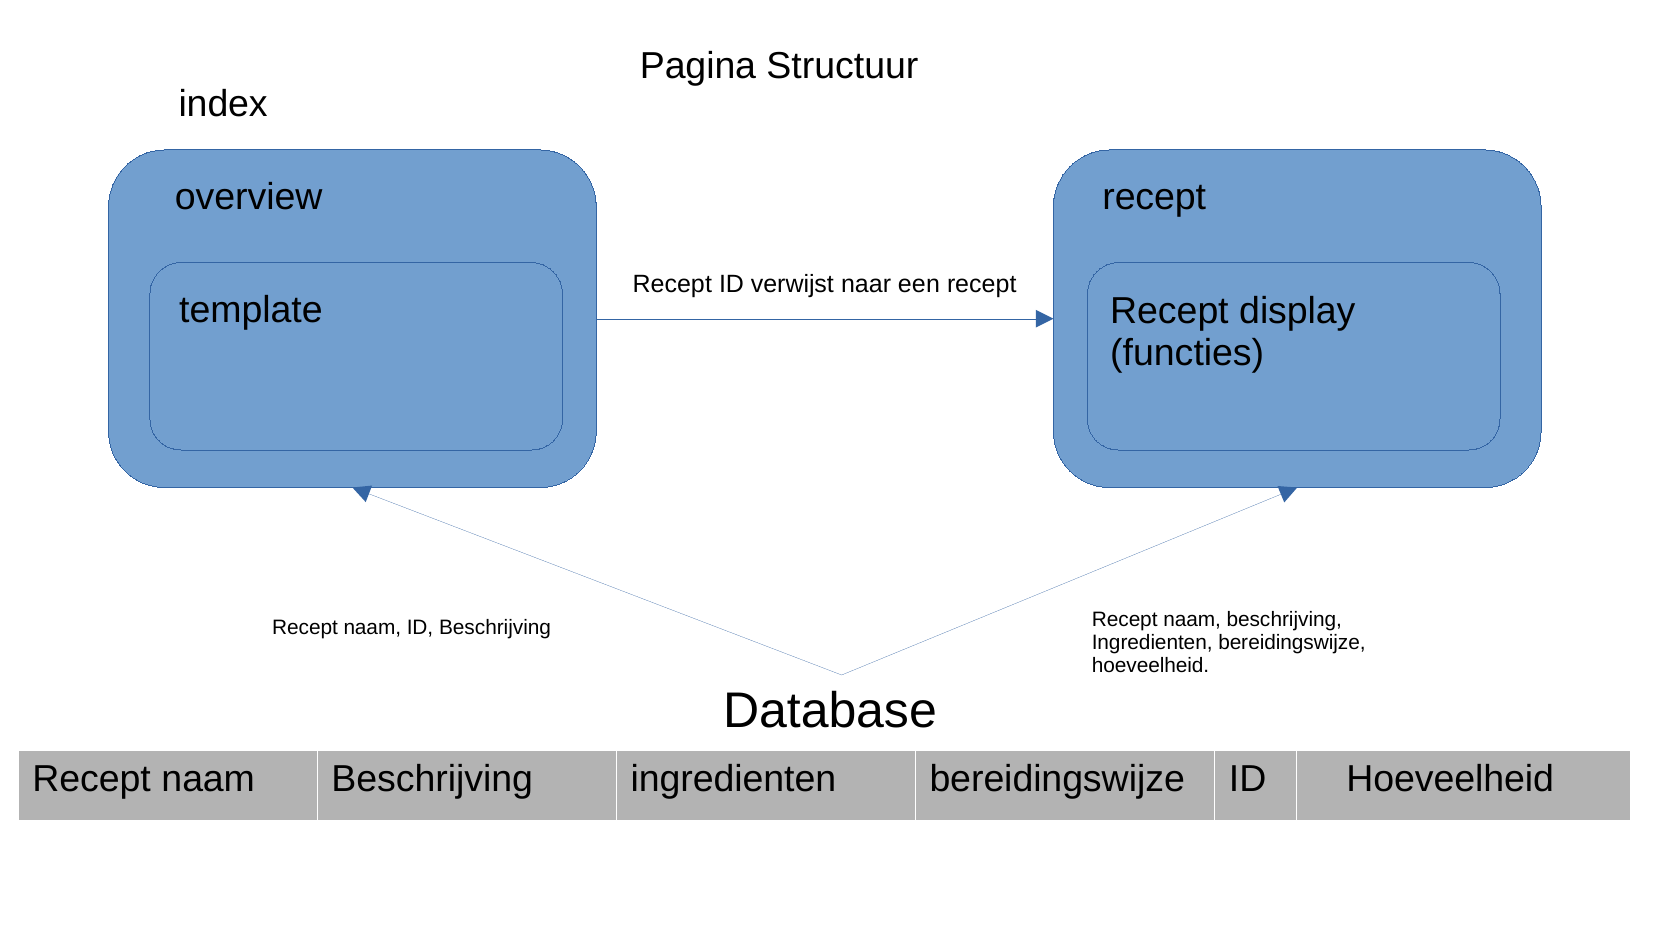

Pagina Structuur
index
overview
recept
Recept ID verwijst naar een recept
template
Recept display
(functies)
Recept naam, beschrijving,
Ingredienten, bereidingswijze,
hoeveelheid.
Recept naam, ID, Beschrijving
Database
| Recept naam | Beschrijving | ingredienten | bereidingswijze | ID | Hoeveelheid |
| --- | --- | --- | --- | --- | --- |